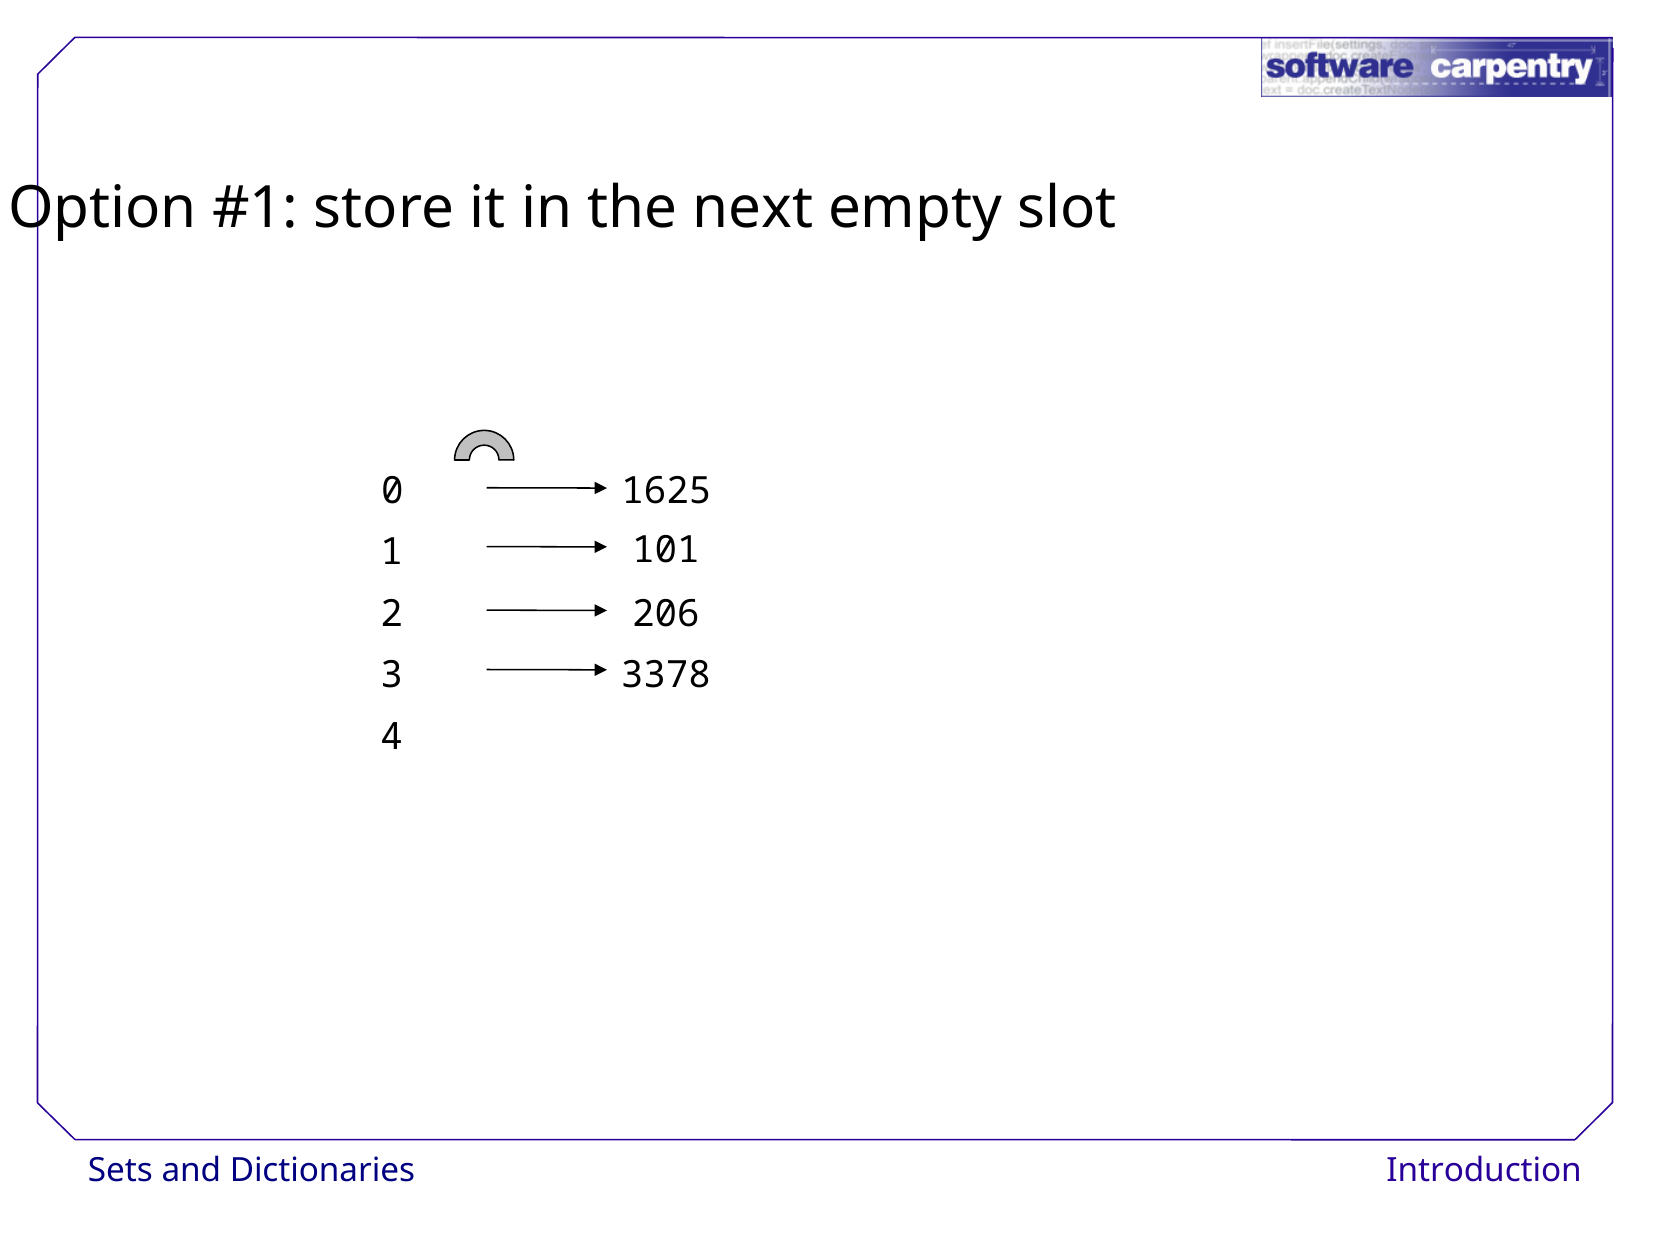

Option #1: store it in the next empty slot
0
1625
| |
| --- |
| |
| |
| |
| |
101
1
206
2
3
3378
4